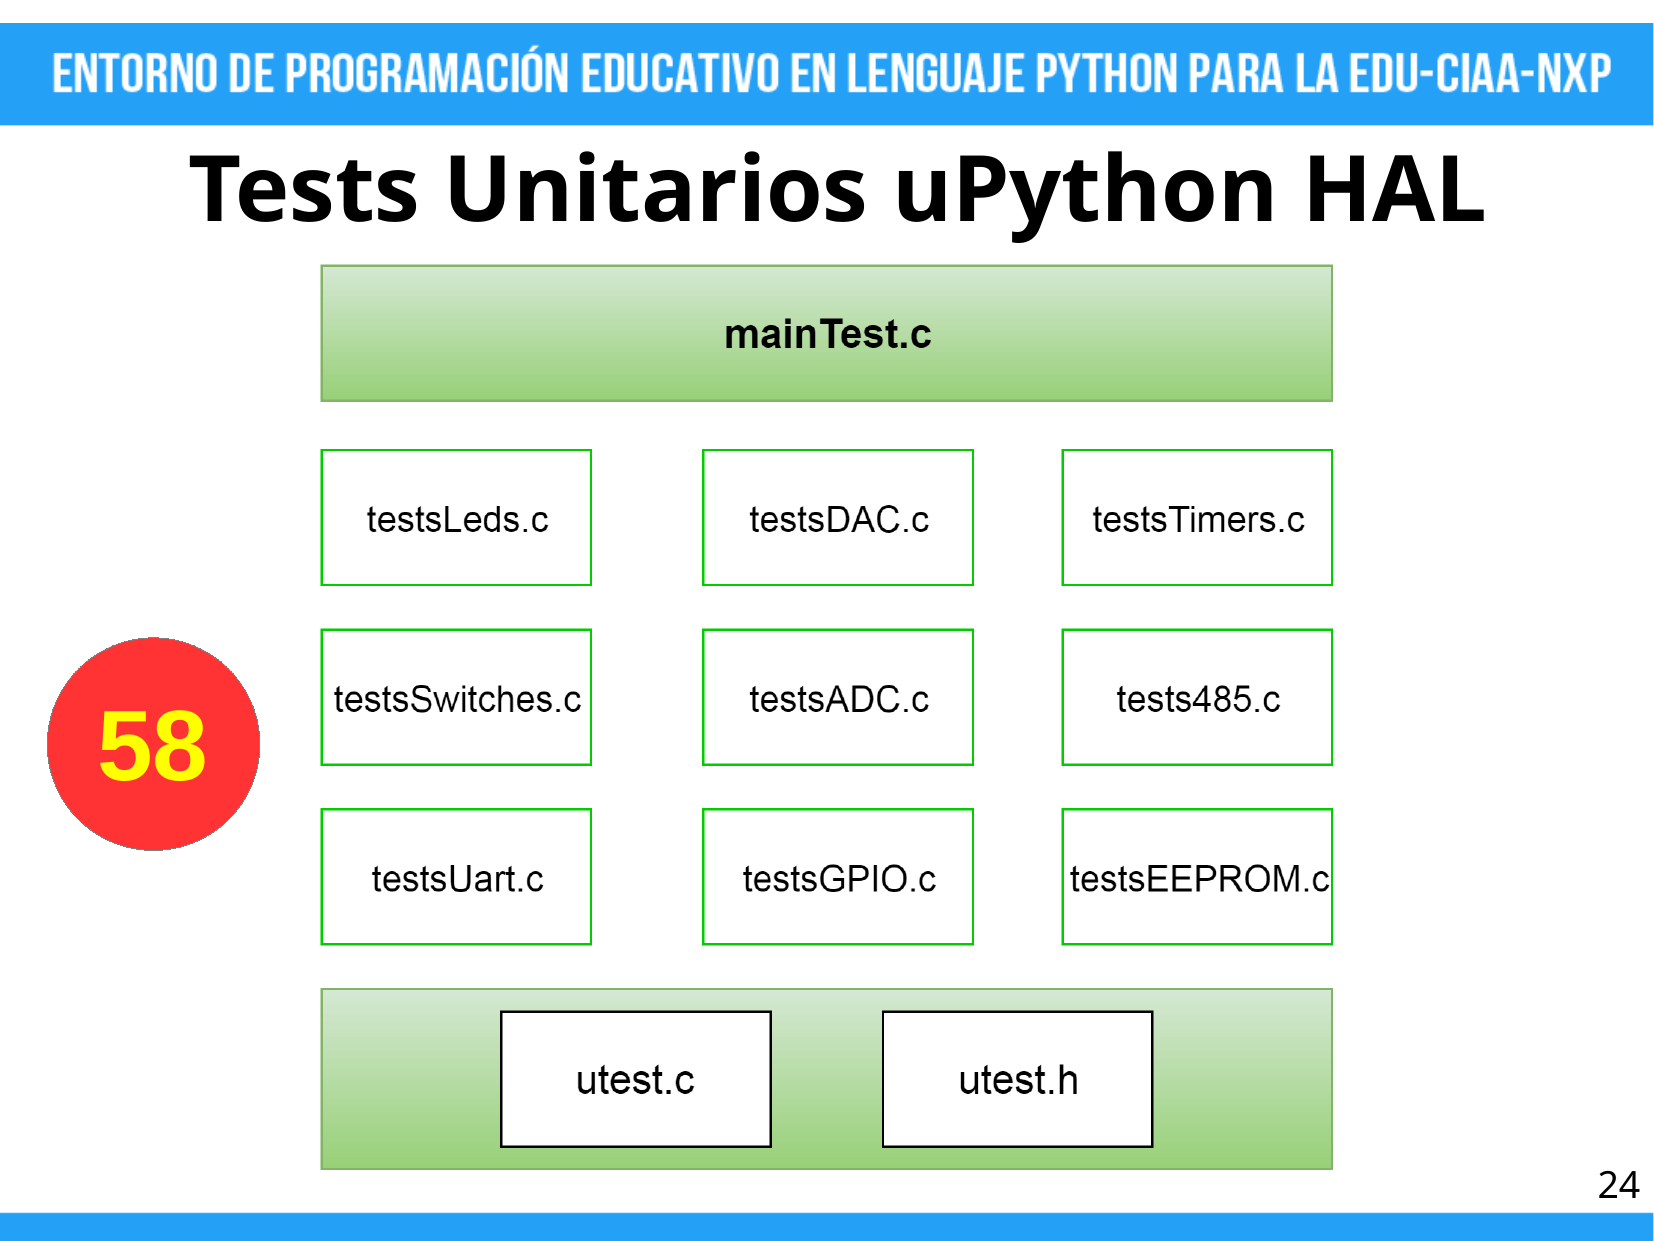

# Tests Unitarios uPython HAL
58
24